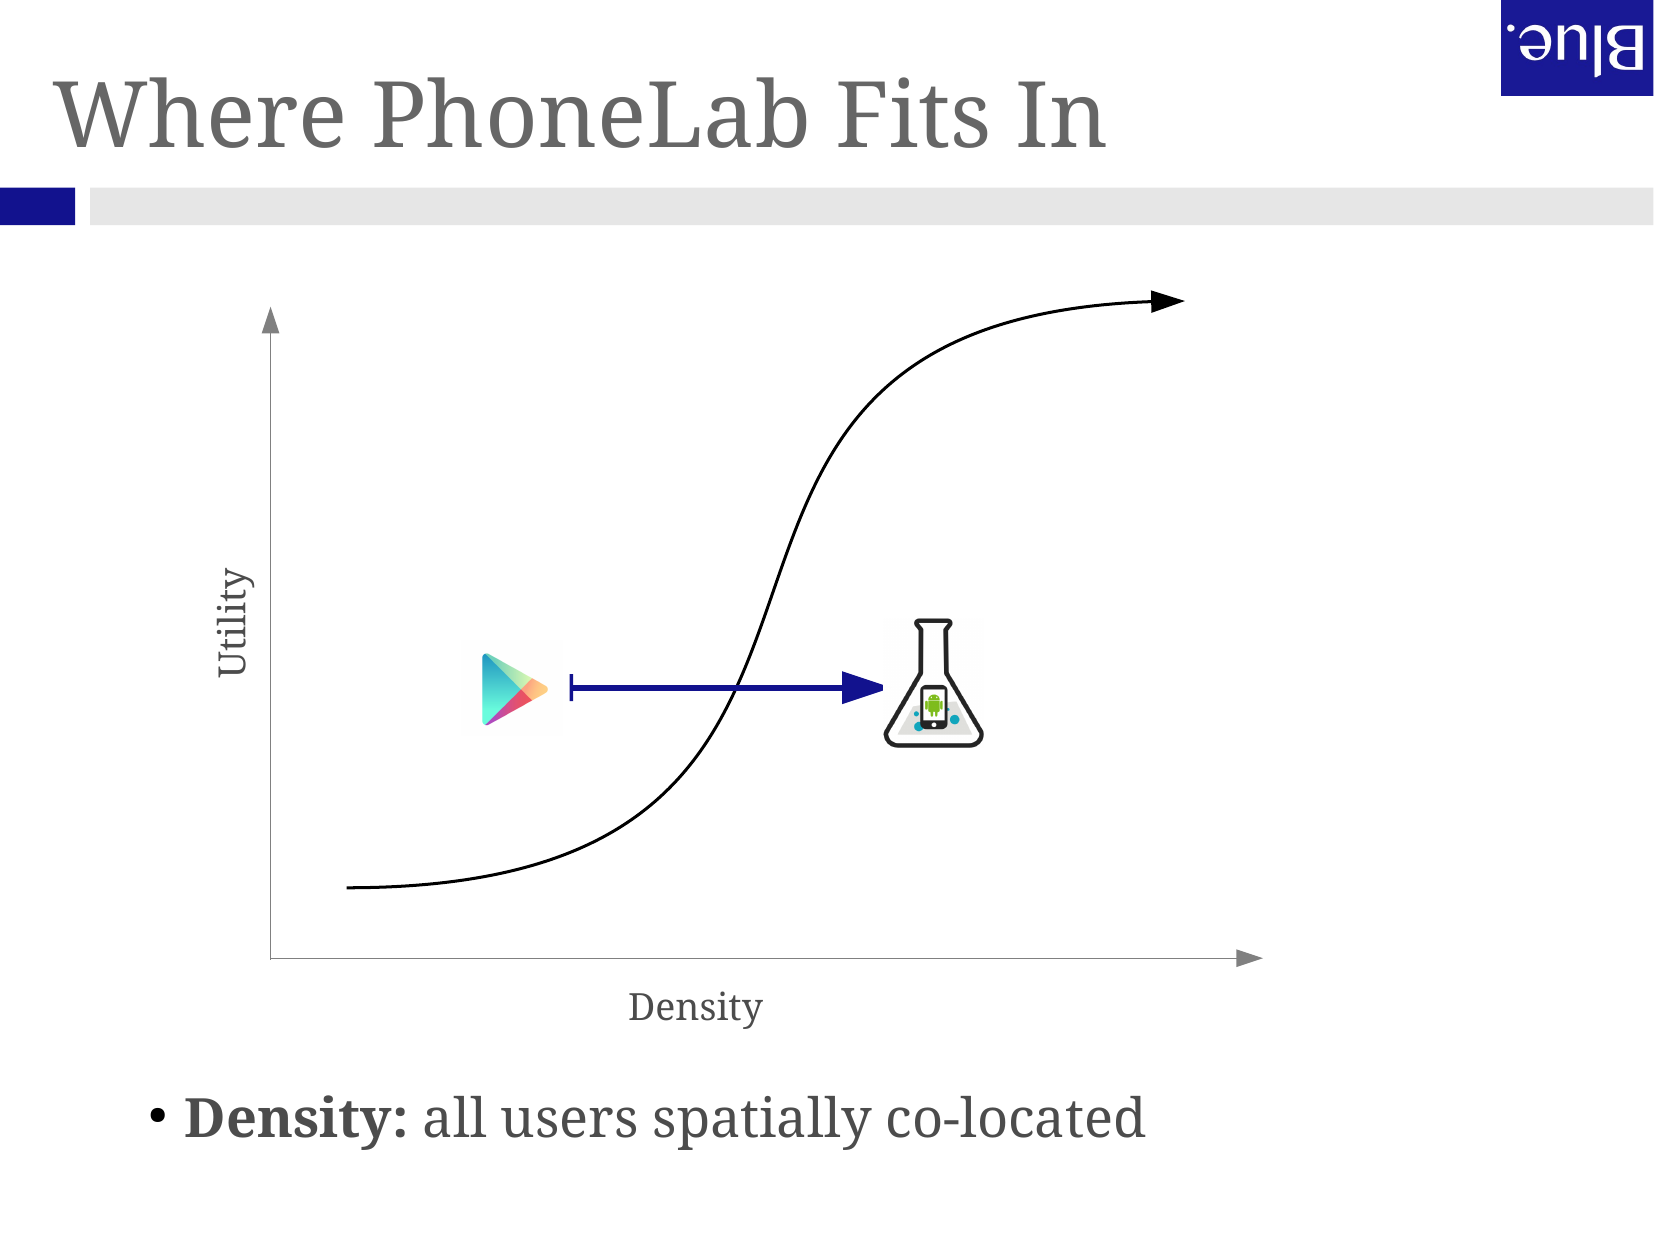

# Where PhoneLab Fits In
Utility
Density
 Density: all users spatially co-located